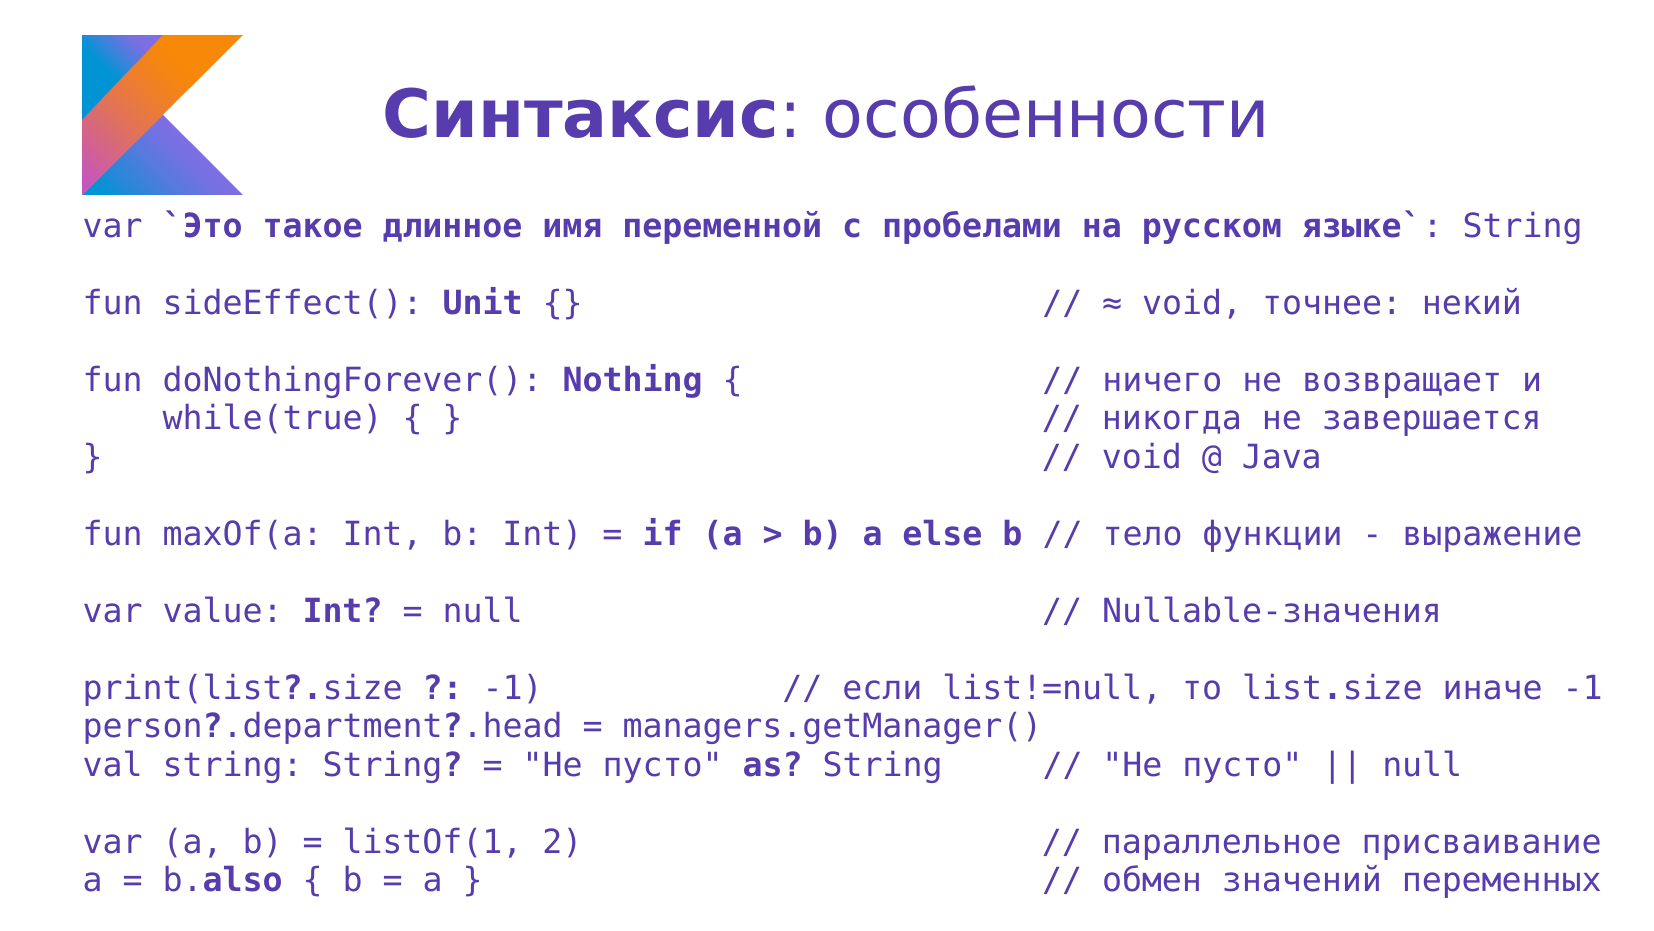

# Синтаксис: особенности
var `Это такое длинное имя переменной с пробелами на русском языке`: String
fun sideEffect(): Unit {} // ≈ void, точнее: некий
fun doNothingForever(): Nothing { // ничего не возвращает и
 while(true) { } // никогда не завершается
} // void @ Java
fun maxOf(a: Int, b: Int) = if (a > b) a else b // тело функции - выражение
var value: Int? = null // Nullable-значения
print(list?.size ?: -1) // если list!=null, то list.size иначе -1
person?.department?.head = managers.getManager()
val string: String? = "Не пусто" as? String // "Не пусто" || null
var (a, b) = listOf(1, 2) // параллельное присваивание
a = b.also { b = a } // обмен значений переменных